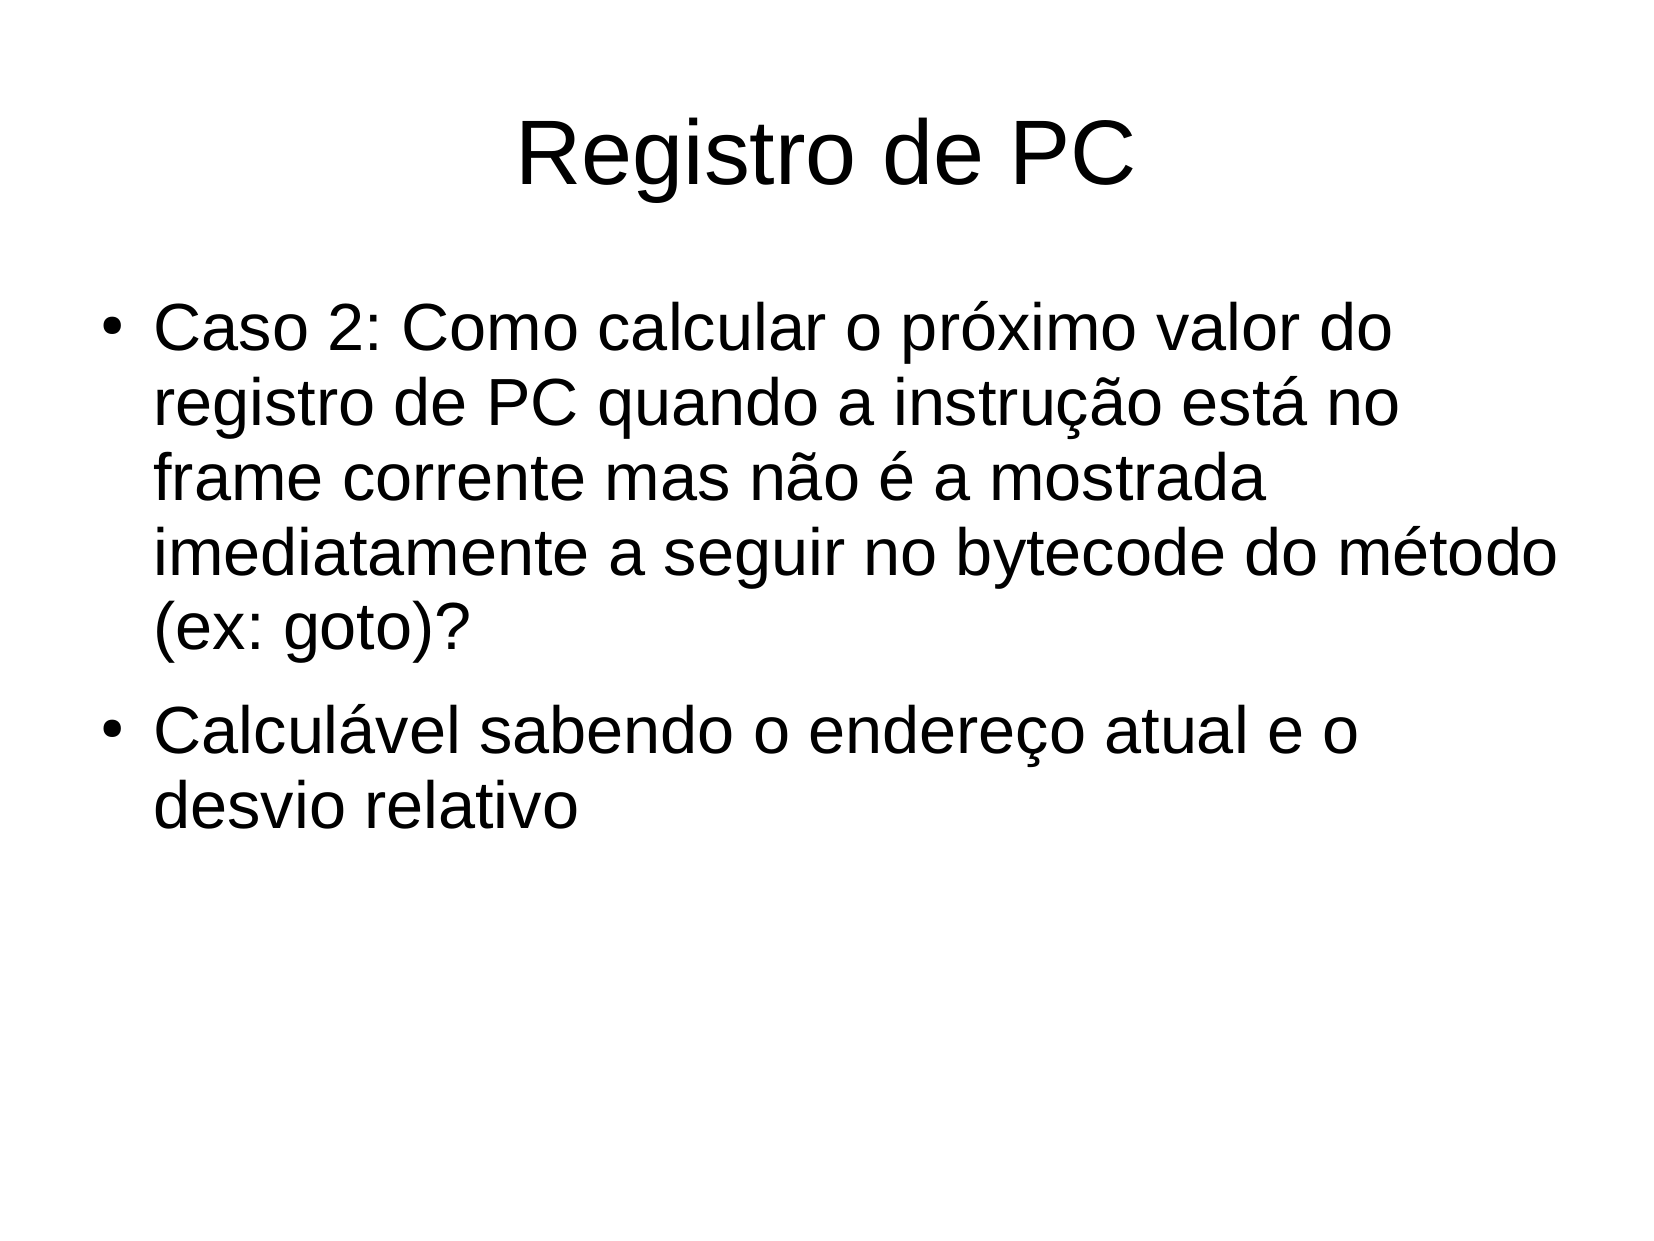

# Registro de PC
Caso 2: Como calcular o próximo valor do registro de PC quando a instrução está no frame corrente mas não é a mostrada imediatamente a seguir no bytecode do método (ex: goto)?
Calculável sabendo o endereço atual e o desvio relativo